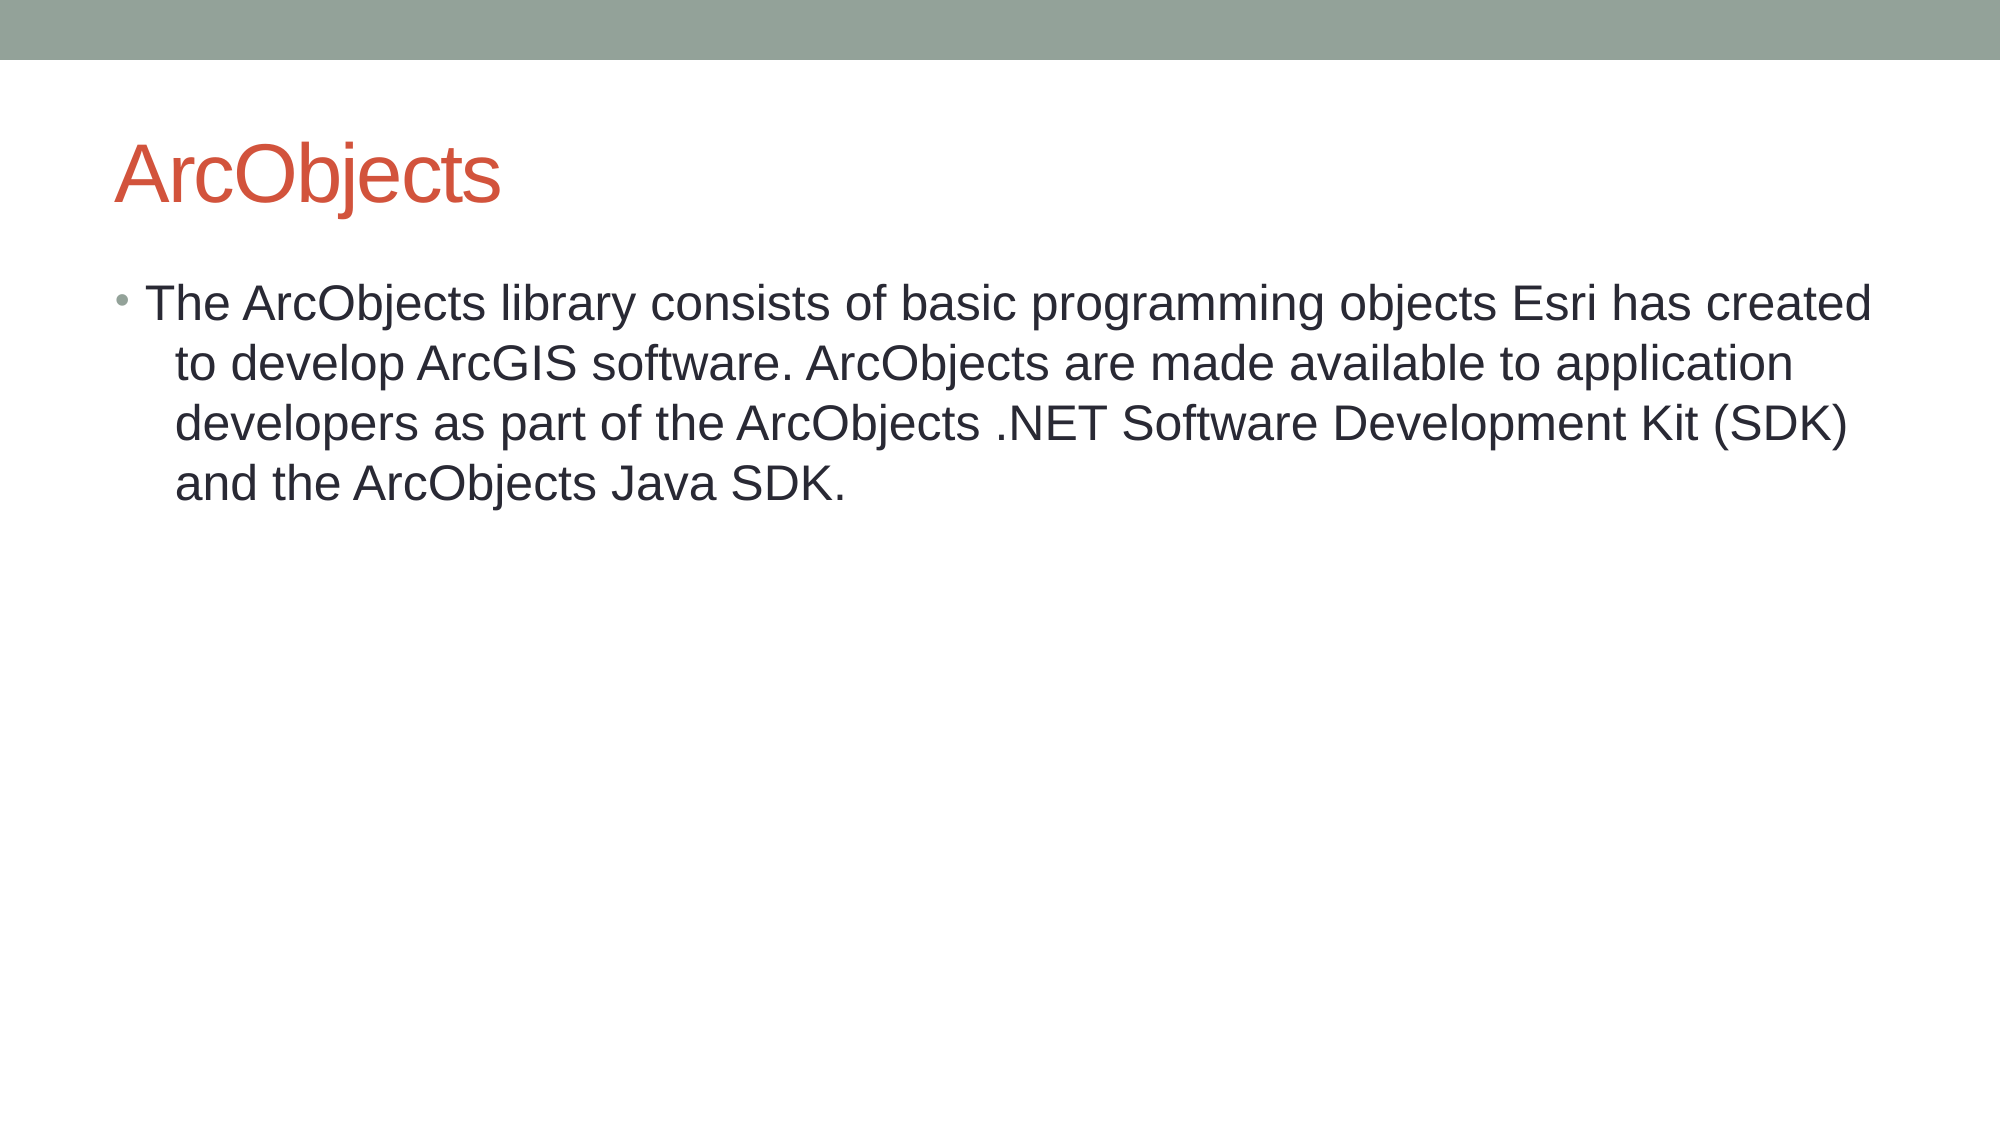

# ArcObjects
The ArcObjects library consists of basic programming objects Esri has created to develop ArcGIS software. ArcObjects are made available to application developers as part of the ArcObjects .NET Software Development Kit (SDK) and the ArcObjects Java SDK.